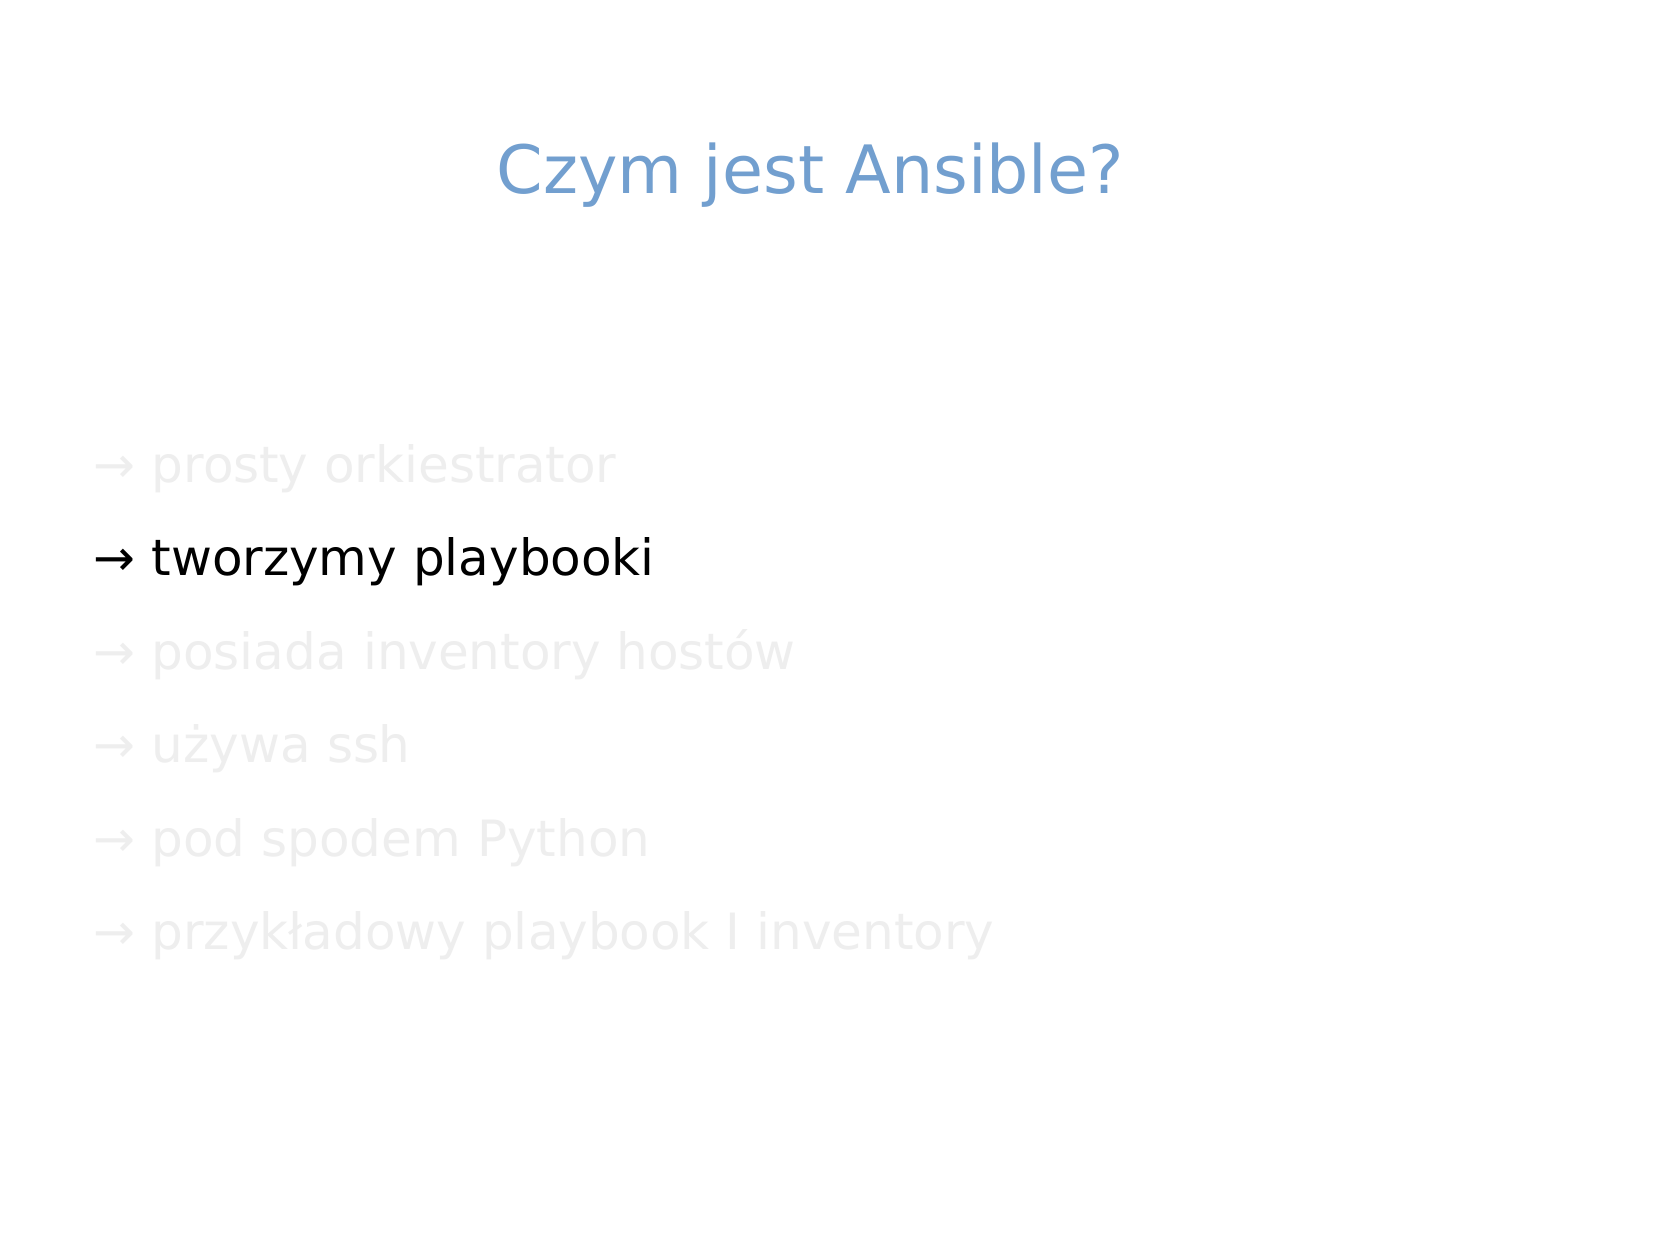

Czym jest Ansible?
→ prosty orkiestrator
→ tworzymy playbooki
→ posiada inventory hostów
→ używa ssh
→ pod spodem Python
→ przykładowy playbook I inventory